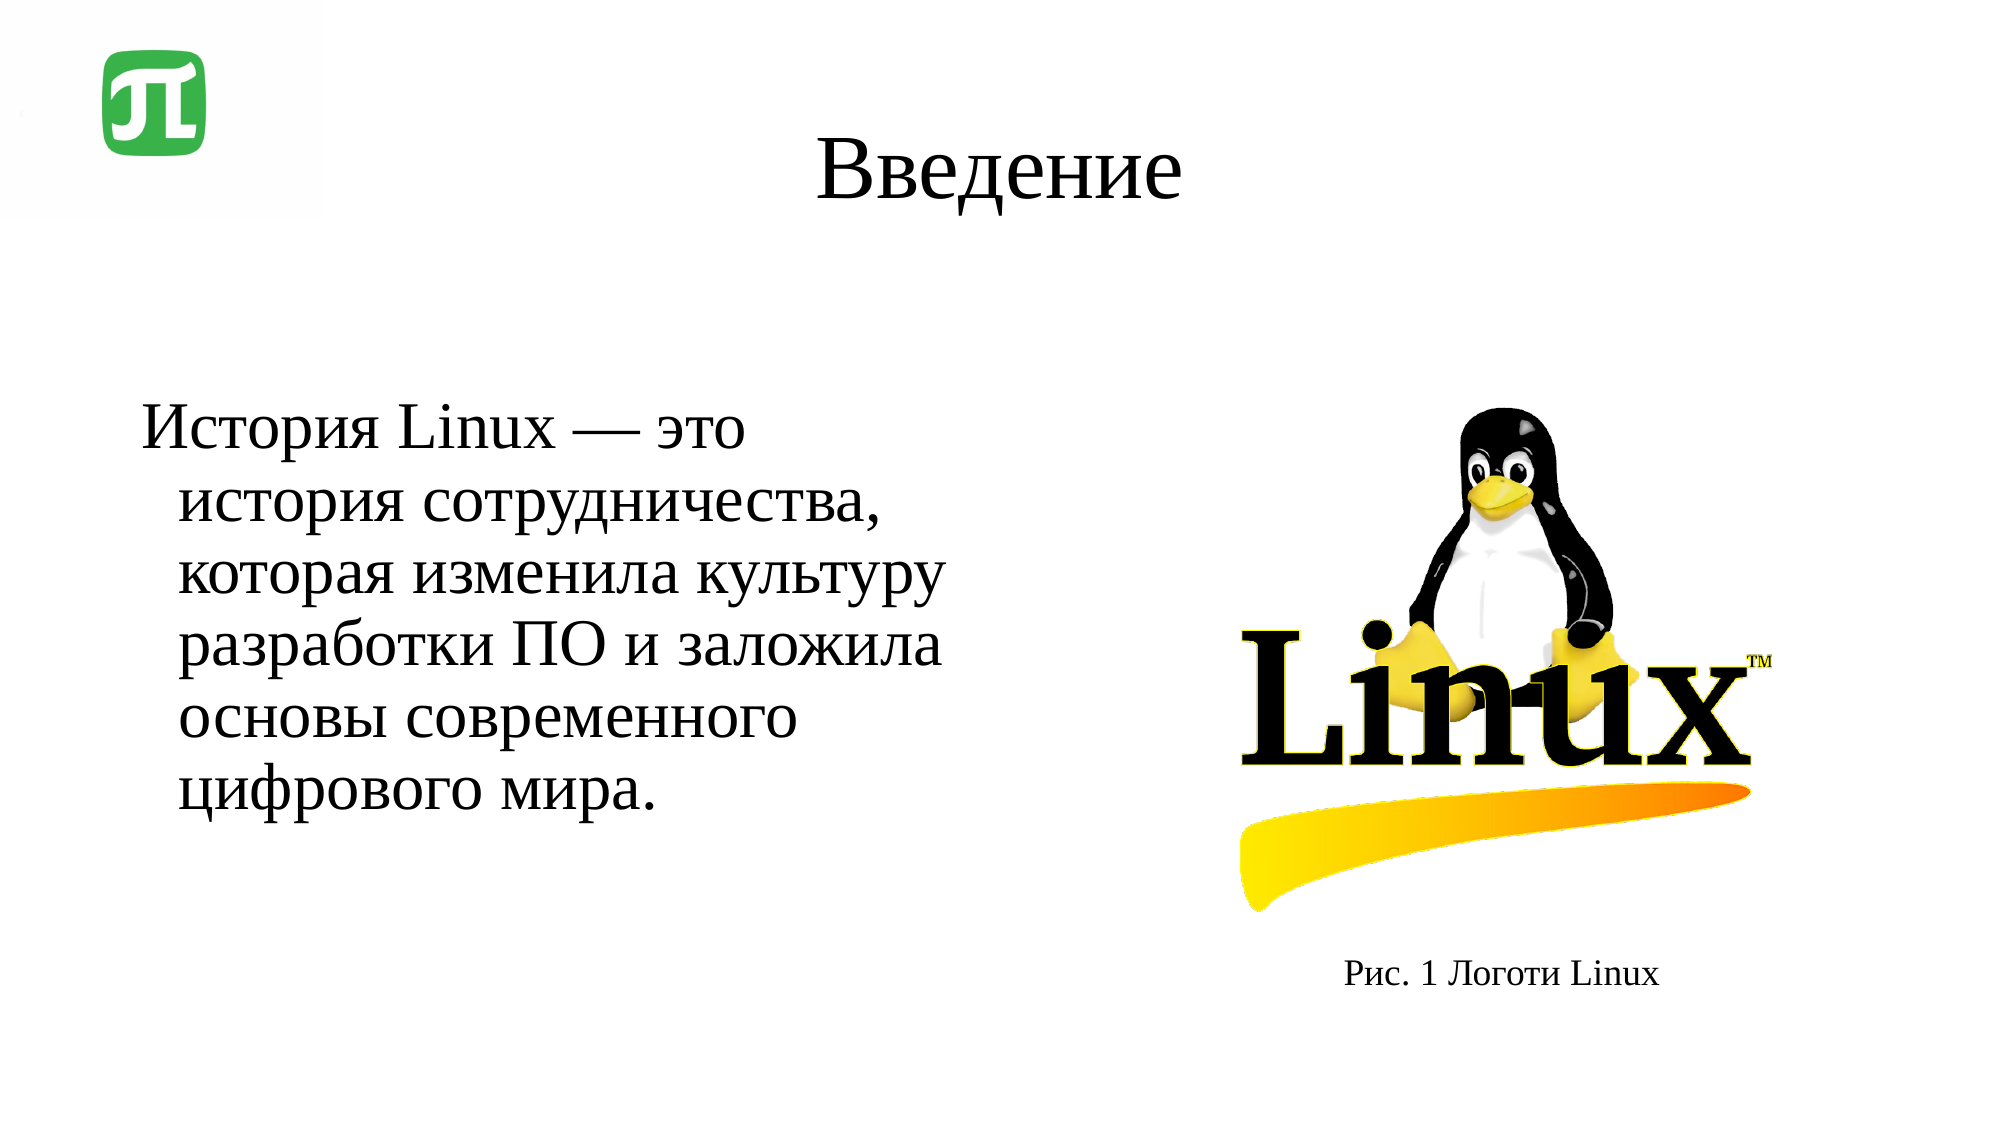

# Введение
История Linux — это история сотрудничества, которая изменила культуру разработки ПО и заложила основы современного цифрового мира.
Рис. 1 Логоти Linux